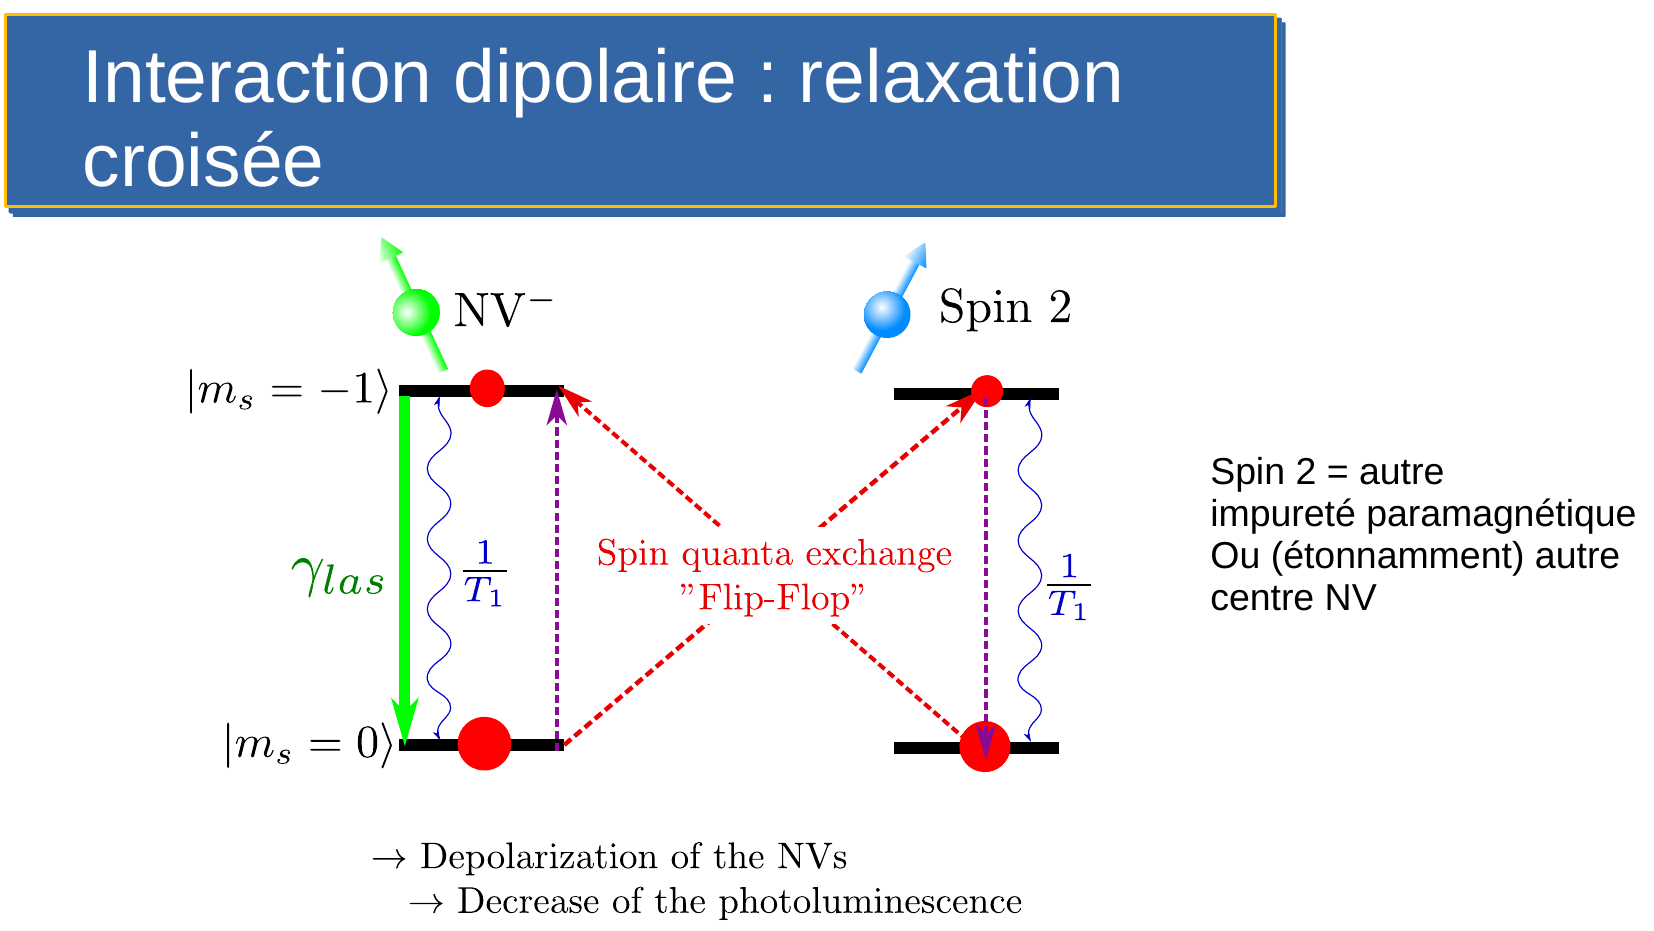

# Interaction dipolaire : relaxation croisée
Spin 2 = autre
impureté paramagnétique
Ou (étonnamment) autre
centre NV